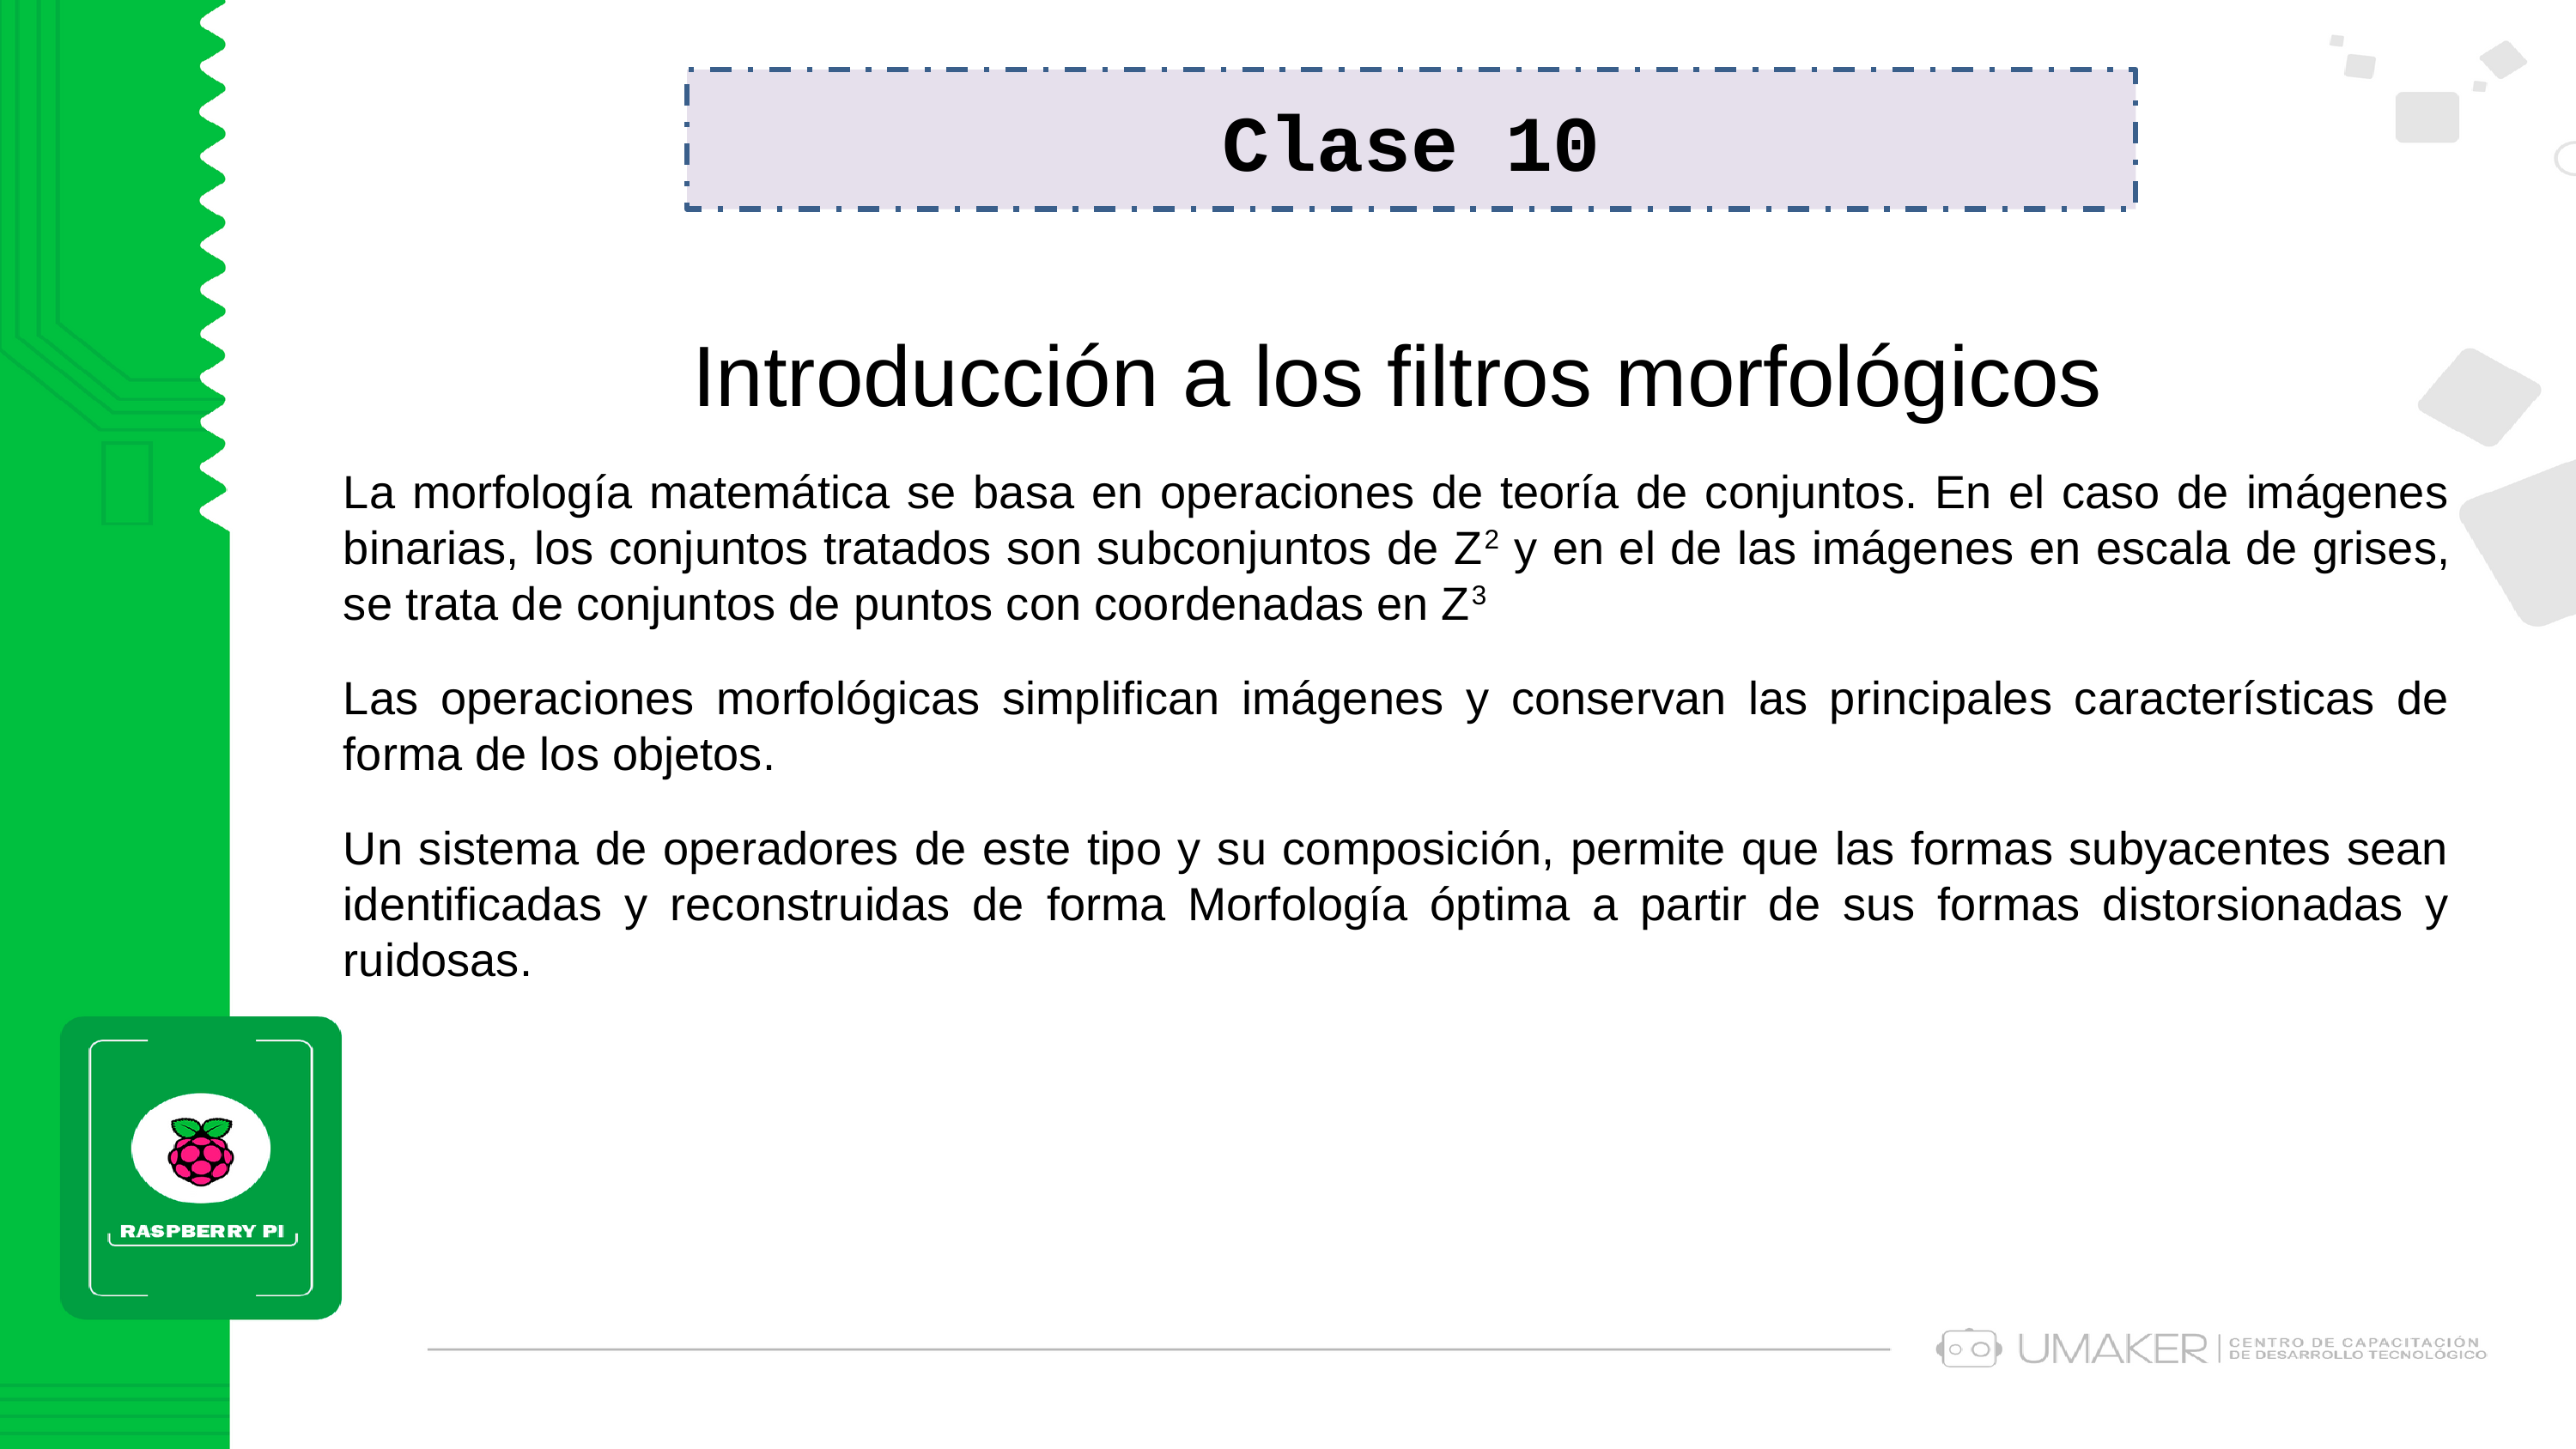

Clase 10
Introducción a los filtros morfológicos
La morfología matemática se basa en operaciones de teoría de conjuntos. En el caso de imágenes binarias, los conjuntos tratados son subconjuntos de Z2 y en el de las imágenes en escala de grises, se trata de conjuntos de puntos con coordenadas en Z3
Las operaciones morfológicas simplifican imágenes y conservan las principales características de forma de los objetos.
Un sistema de operadores de este tipo y su composición, permite que las formas subyacentes sean identificadas y reconstruidas de forma Morfología óptima a partir de sus formas distorsionadas y ruidosas.